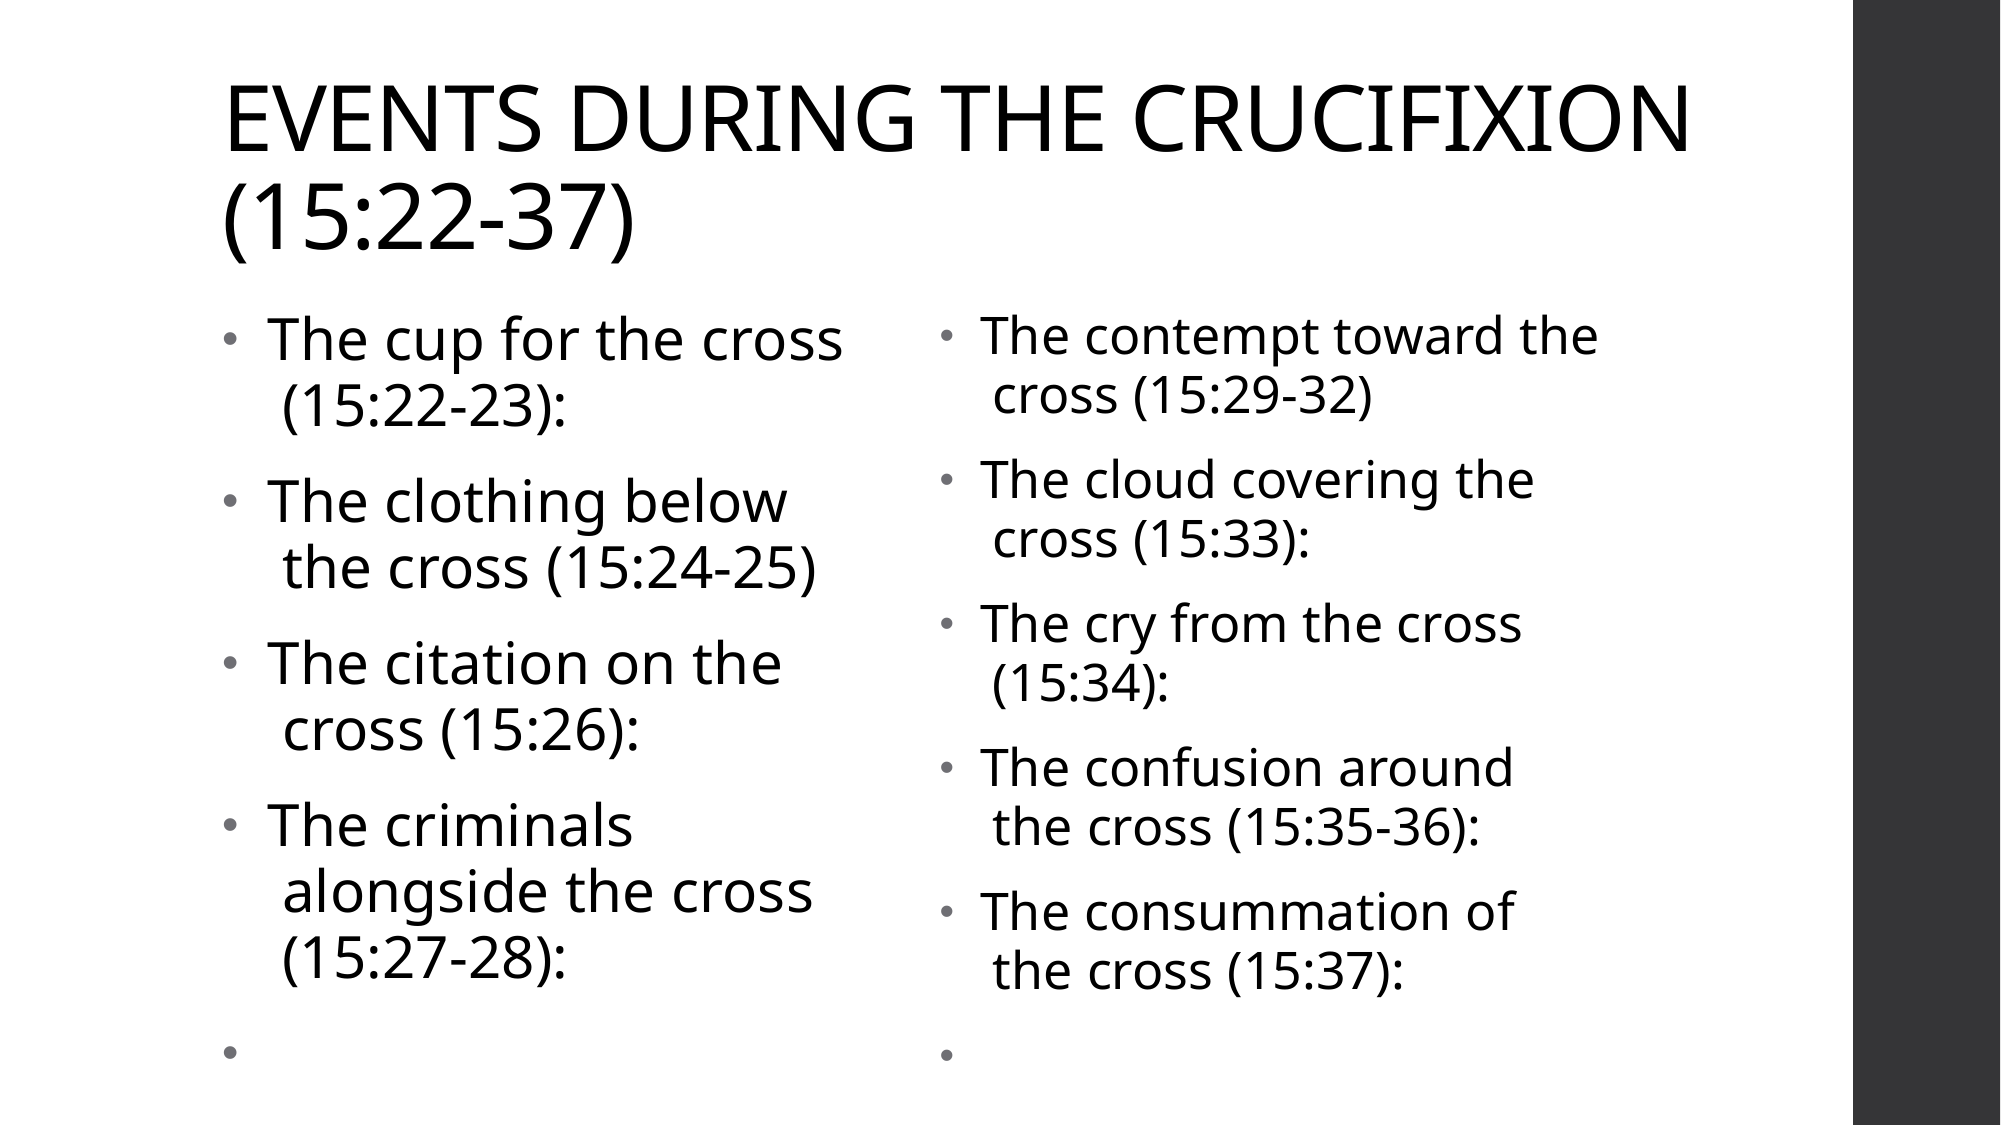

# EVENTS DURING THE CRUCIFIXION (15:22-37)
 The cup for the cross (15:22-23):
 The clothing below the cross (15:24-25)
 The citation on the cross (15:26):
 The criminals alongside the cross (15:27-28):
 The contempt toward the cross (15:29-32)
 The cloud covering the cross (15:33):
 The cry from the cross (15:34):
 The confusion around the cross (15:35-36):
 The consummation of the cross (15:37):